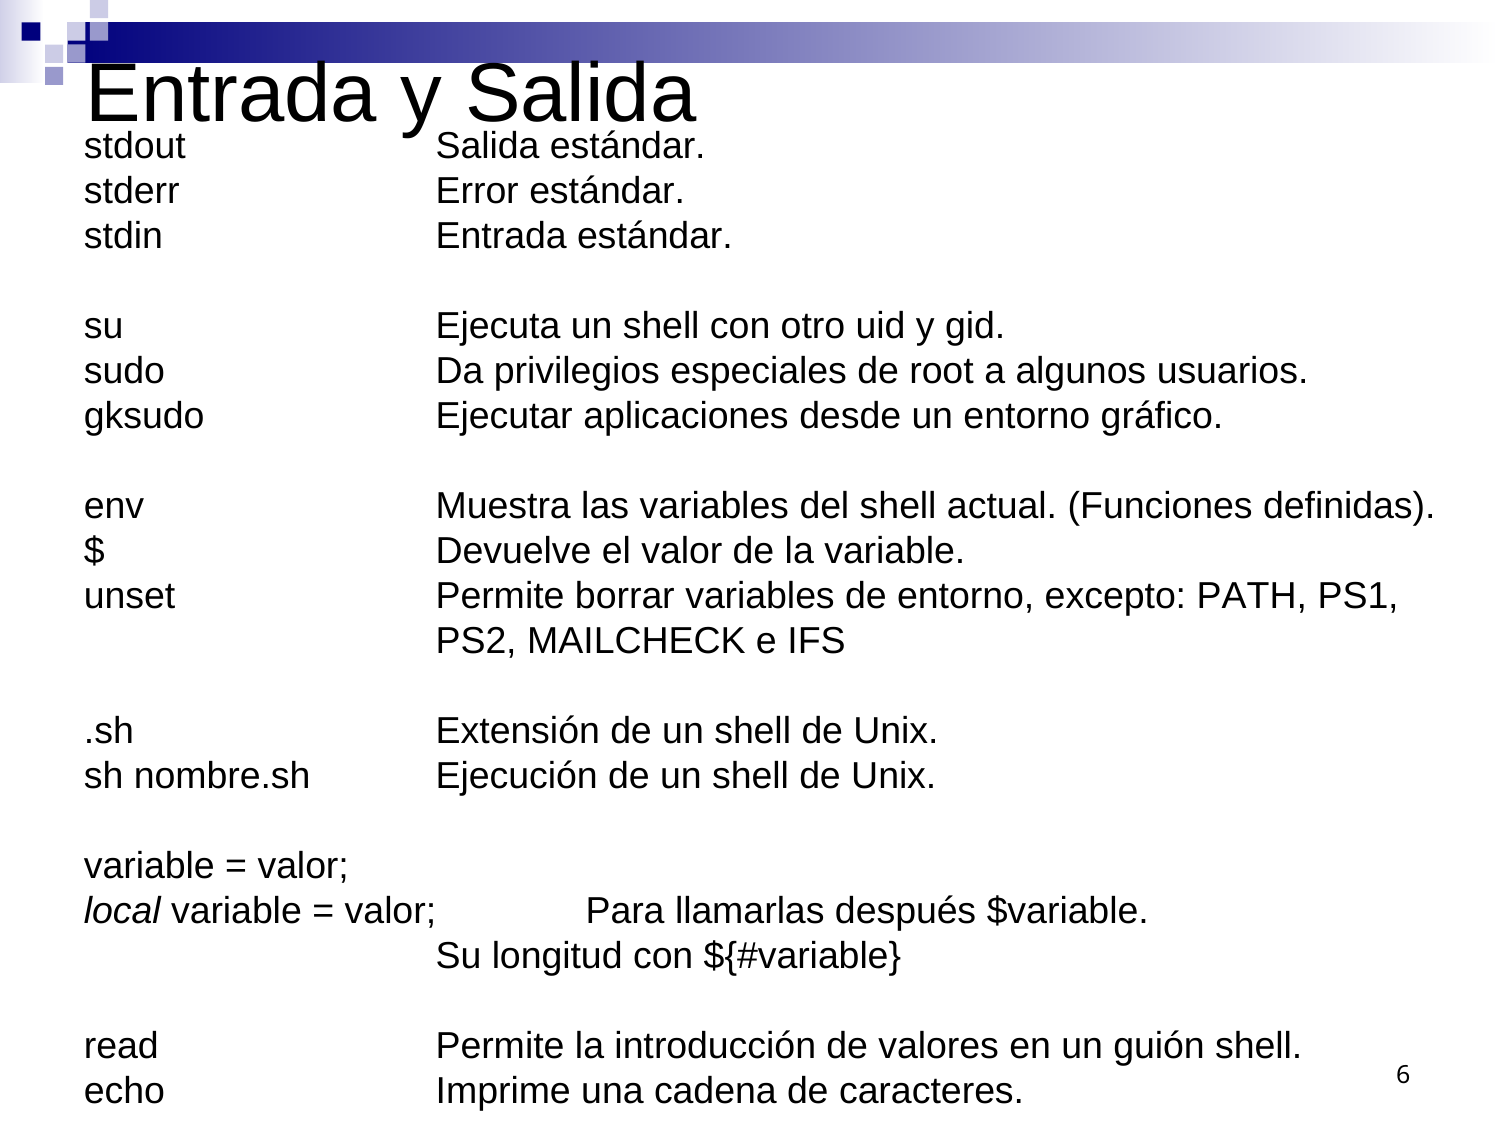

Entrada y Salida
stdout		Salida estándar.
stderr		Error estándar.
stdin		Entrada estándar.
su			Ejecuta un shell con otro uid y gid.
sudo		Da privilegios especiales de root a algunos usuarios.
gksudo		Ejecutar aplicaciones desde un entorno gráfico.
env		Muestra las variables del shell actual. (Funciones definidas).
$			Devuelve el valor de la variable.
unset		Permite borrar variables de entorno, excepto: PATH, PS1,
			PS2, MAILCHECK e IFS
.sh			Extensión de un shell de Unix.
sh nombre.sh	Ejecución de un shell de Unix.
variable = valor;
local variable = valor;	Para llamarlas después $variable.
			Su longitud con ${#variable}
read		Permite la introducción de valores en un guión shell.
echo		Imprime una cadena de caracteres.